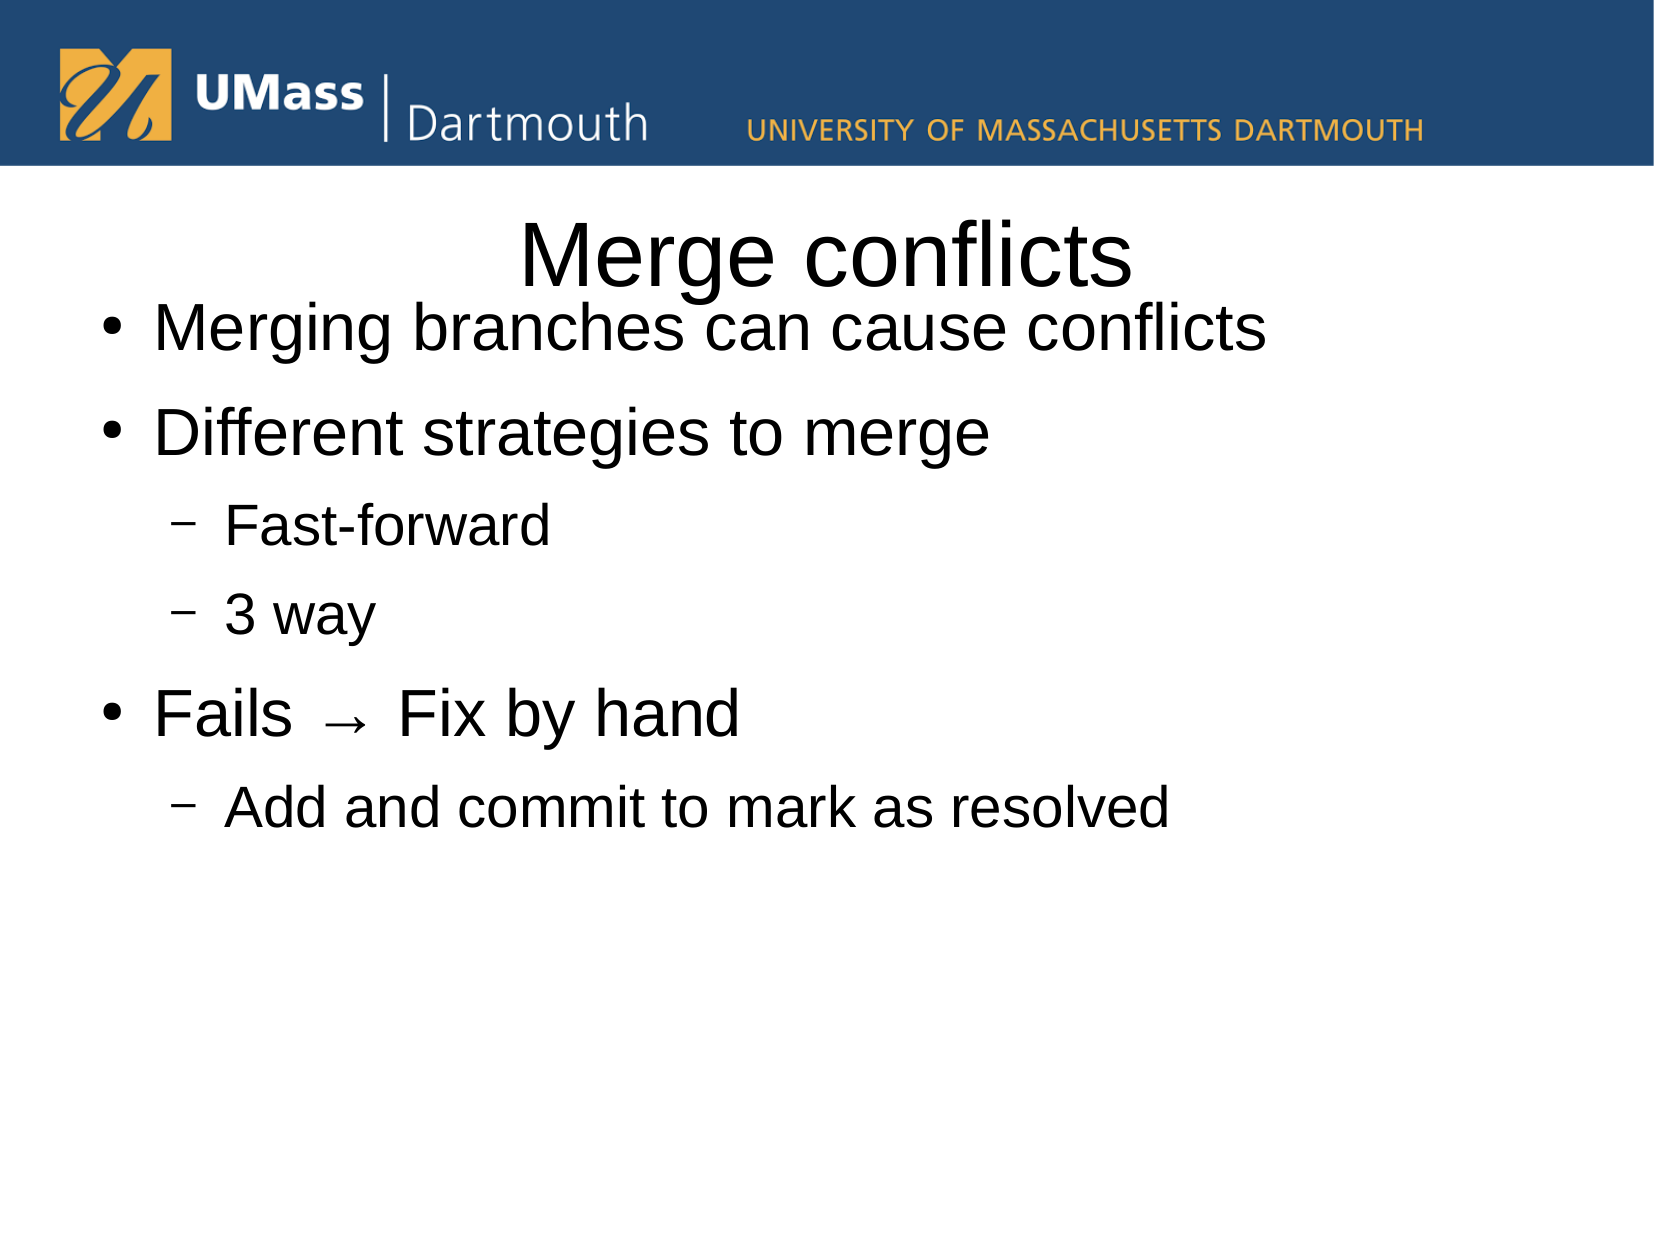

# Merge conflicts
Merging branches can cause conflicts
Different strategies to merge
Fast-forward
3 way
Fails → Fix by hand
Add and commit to mark as resolved